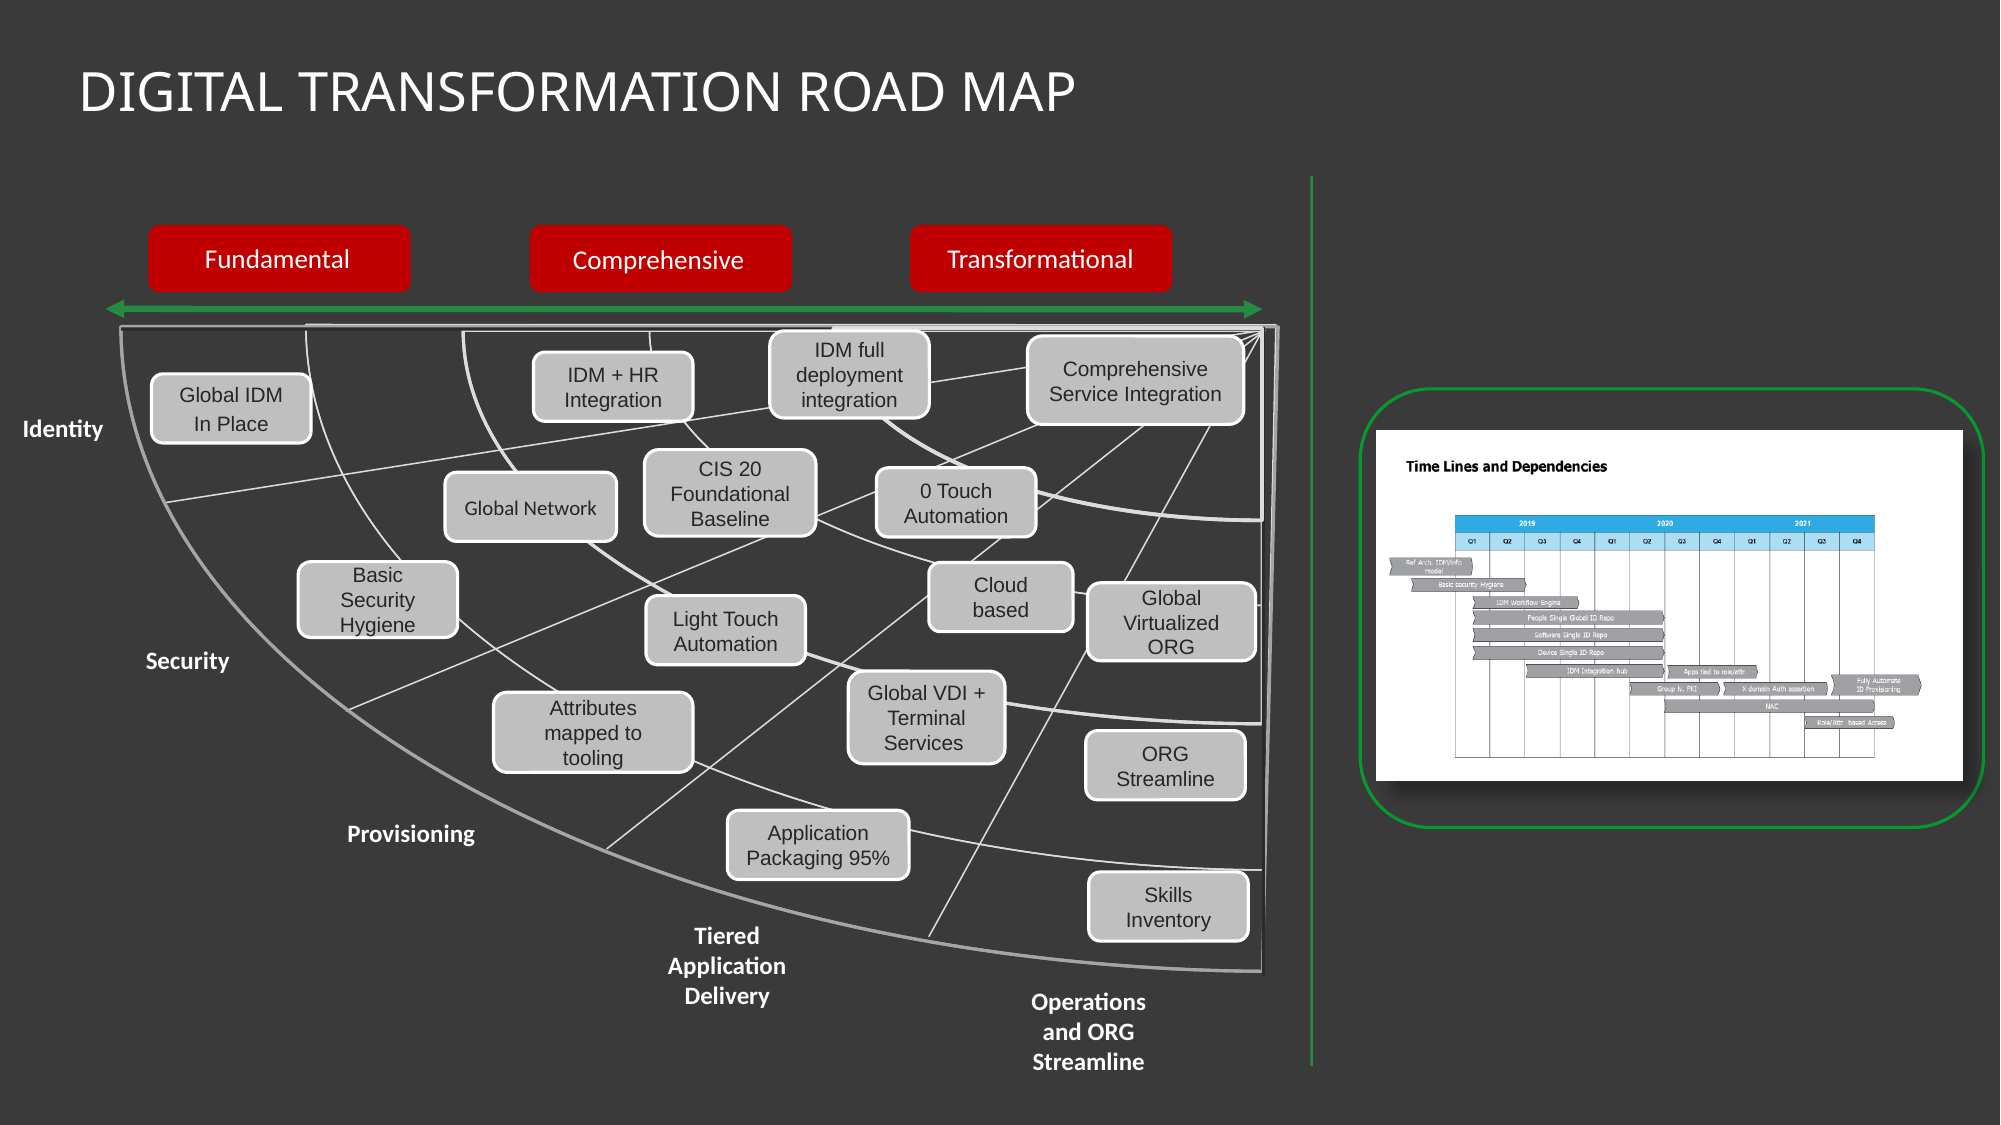

DIGITAL TRANSFORMATION ROAD MAP
Transformational
Fundamental
Comprehensive
Comprehensive Service Integration
IDM + HR Integration
Global IDM
In Place
CIS 20 Foundational Baseline
0 Touch Automation
Basic Security Hygiene
Cloud based
Global Virtualized ORG
Light Touch Automation
Security
Global VDI + Terminal Services
Attributes mapped to tooling
ORG Streamline
Provisioning
Application Packaging 95%
Skills Inventory
Operations and ORG Streamline
IDM full deployment integration
Identity
Global Network
Tiered Application
Delivery